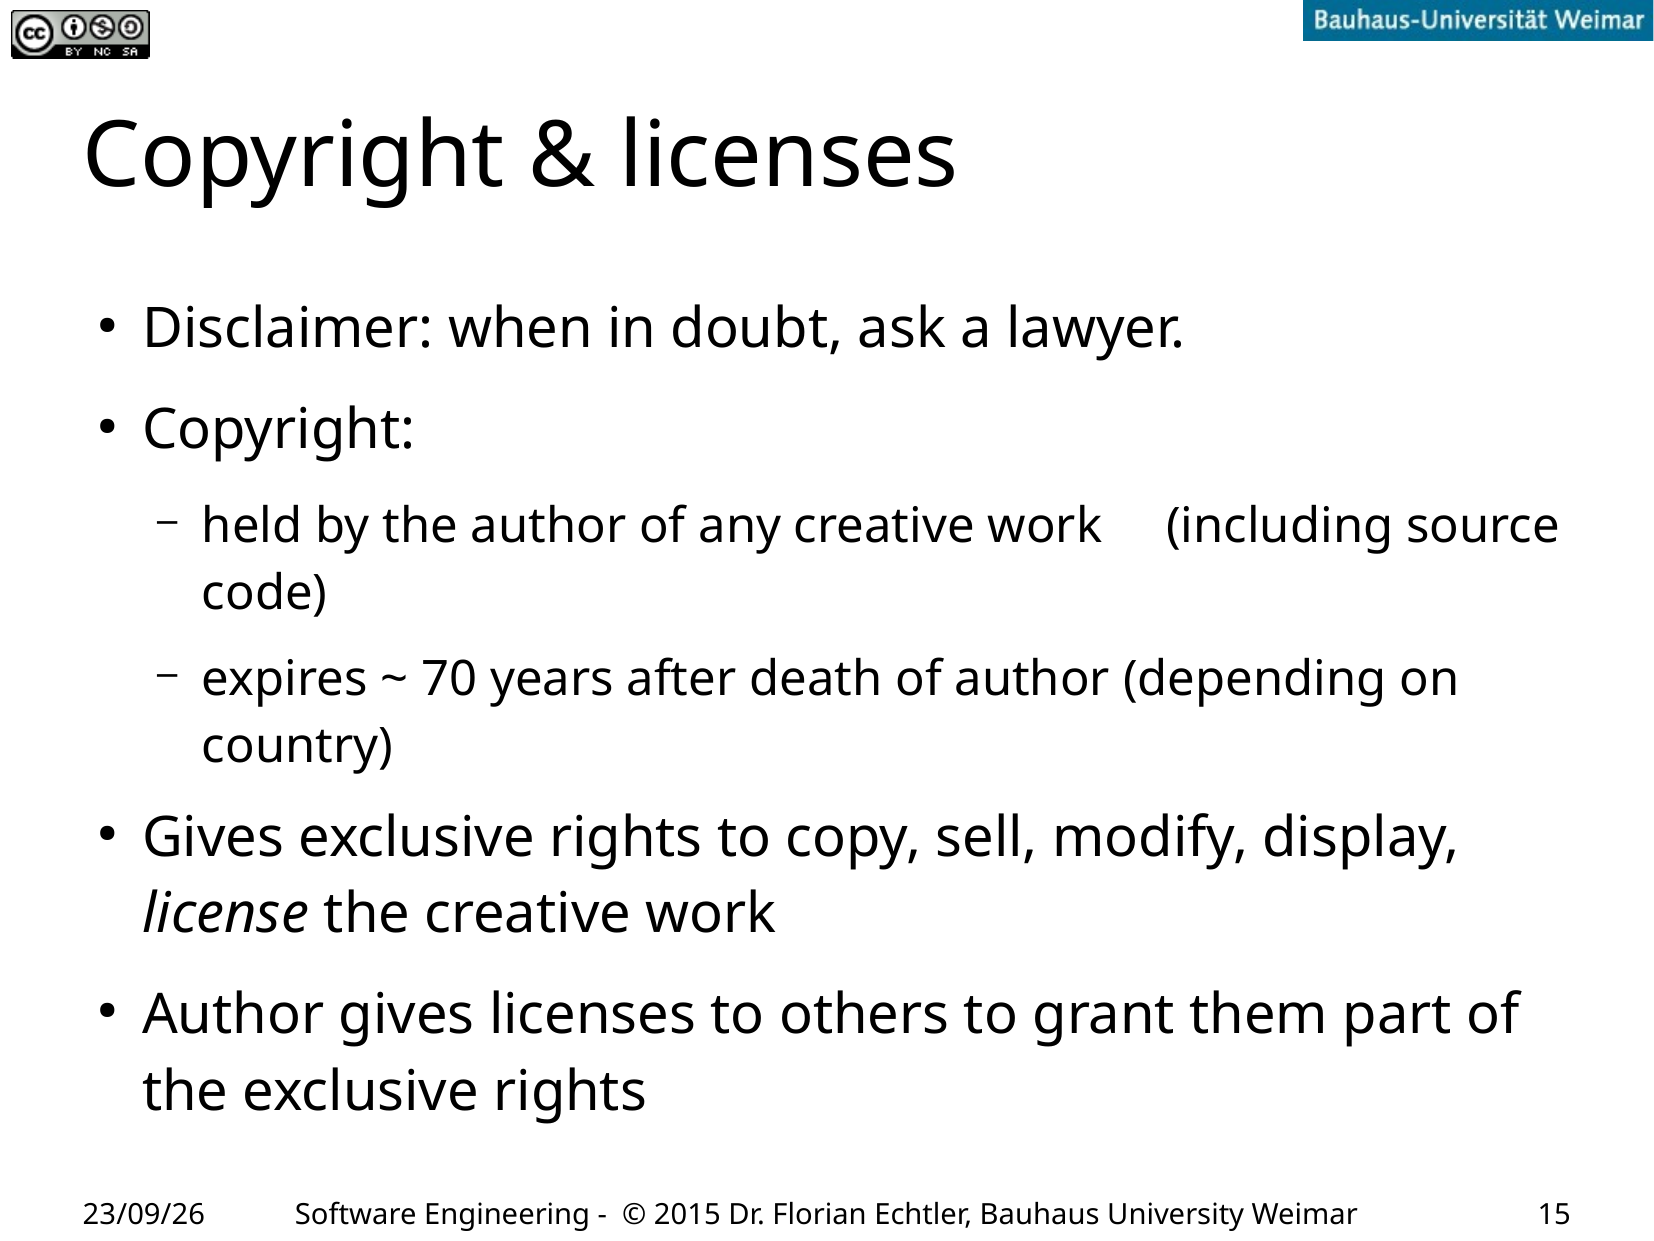

# Copyright & licenses
Disclaimer: when in doubt, ask a lawyer.
Copyright:
held by the author of any creative work (including source code)
expires ~ 70 years after death of author (depending on country)
Gives exclusive rights to copy, sell, modify, display, license the creative work
Author gives licenses to others to grant them part of the exclusive rights
Software Engineering - © 2015 Dr. Florian Echtler, Bauhaus University Weimar
15